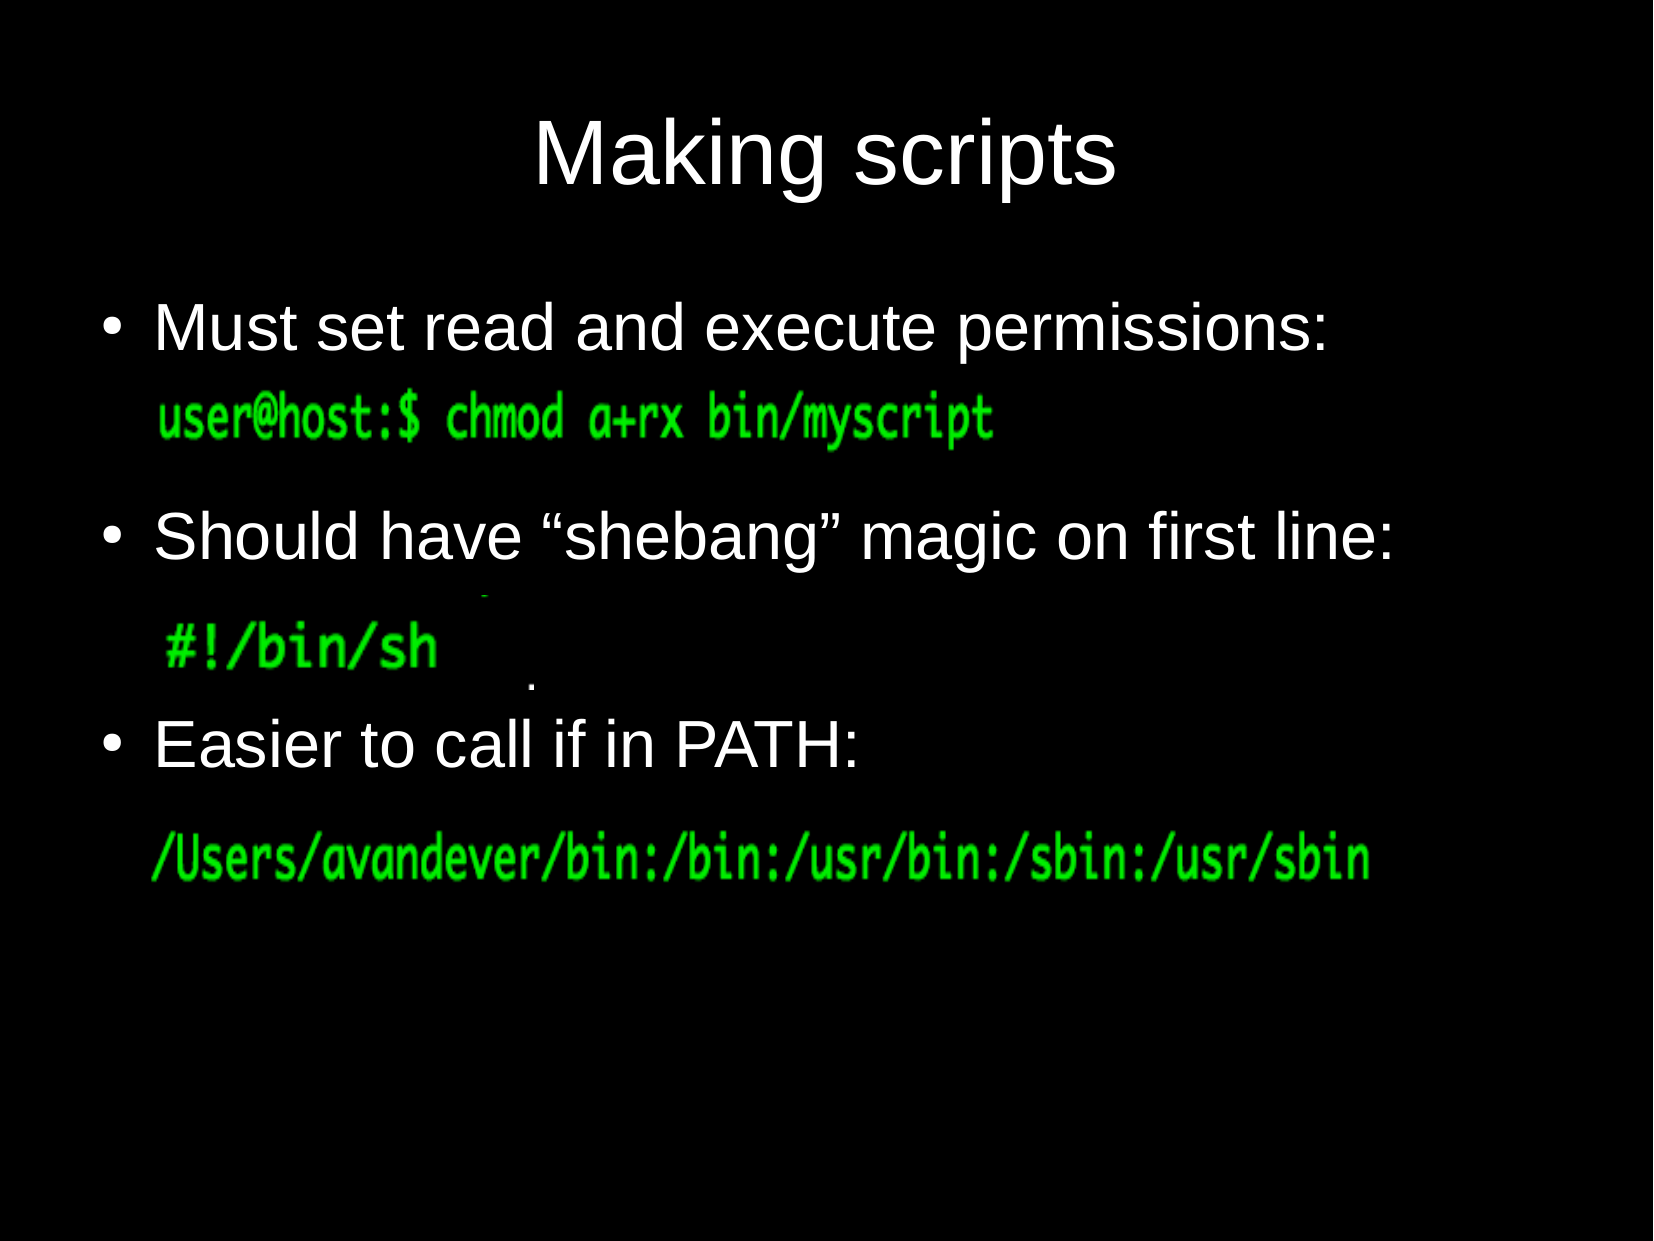

# Making scripts
Must set read and execute permissions:
Should have “shebang” magic on first line:
Easier to call if in PATH: